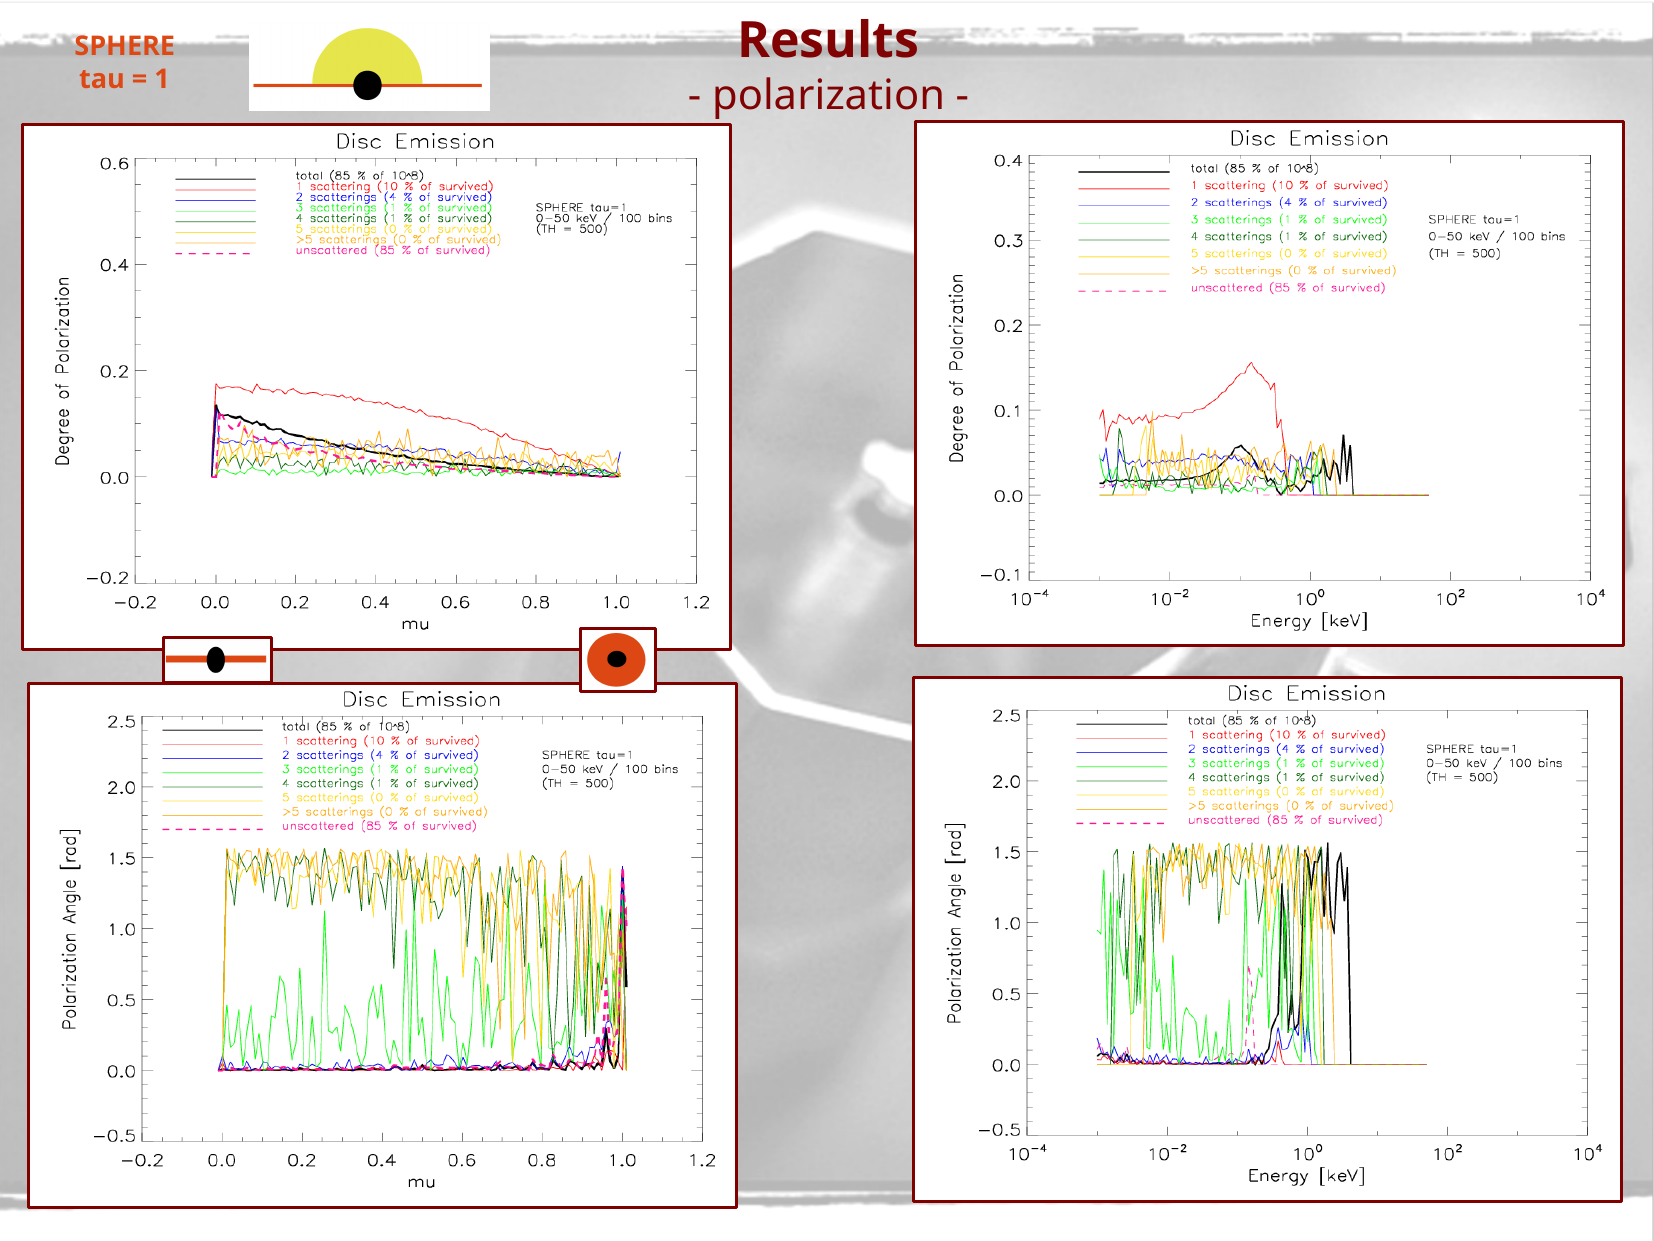

Results
- polarization -
SPHERE
tau = 1